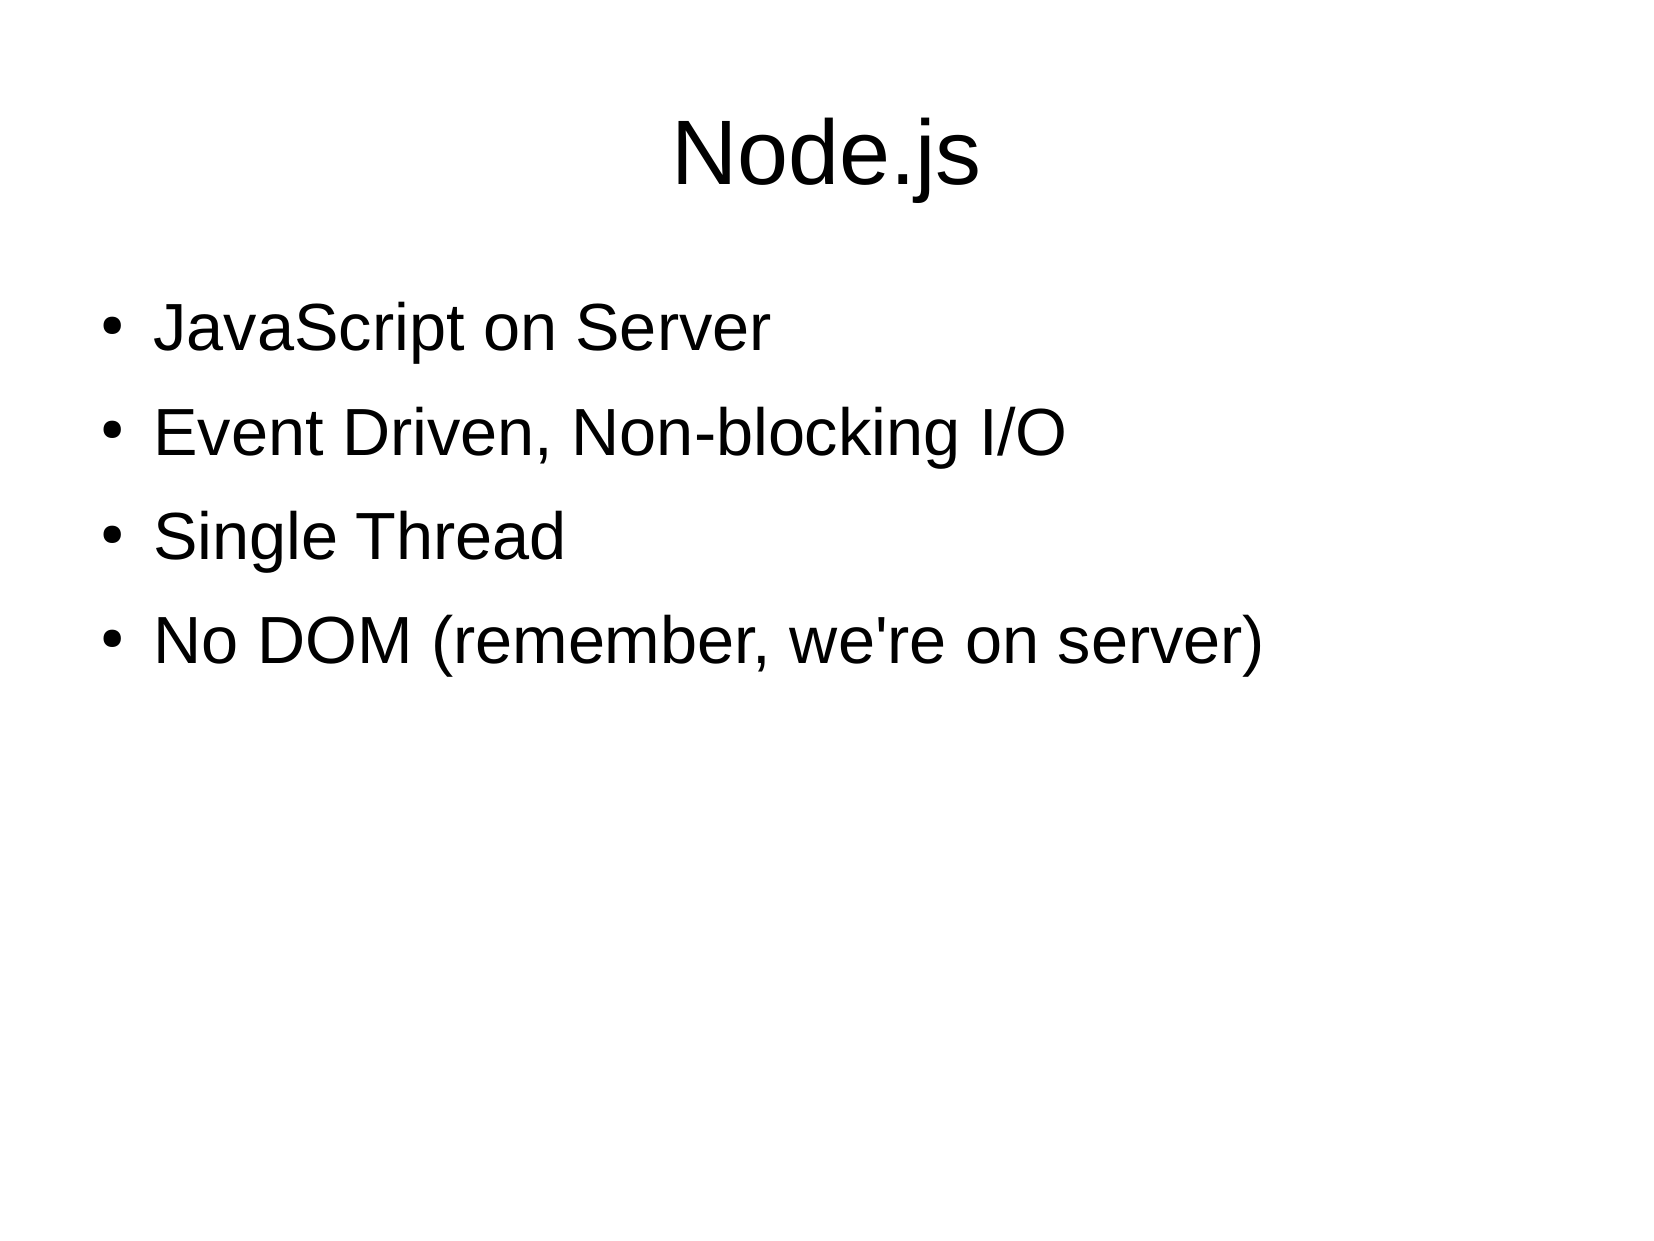

# Node.js
JavaScript on Server
Event Driven, Non-blocking I/O
Single Thread
No DOM (remember, we're on server)